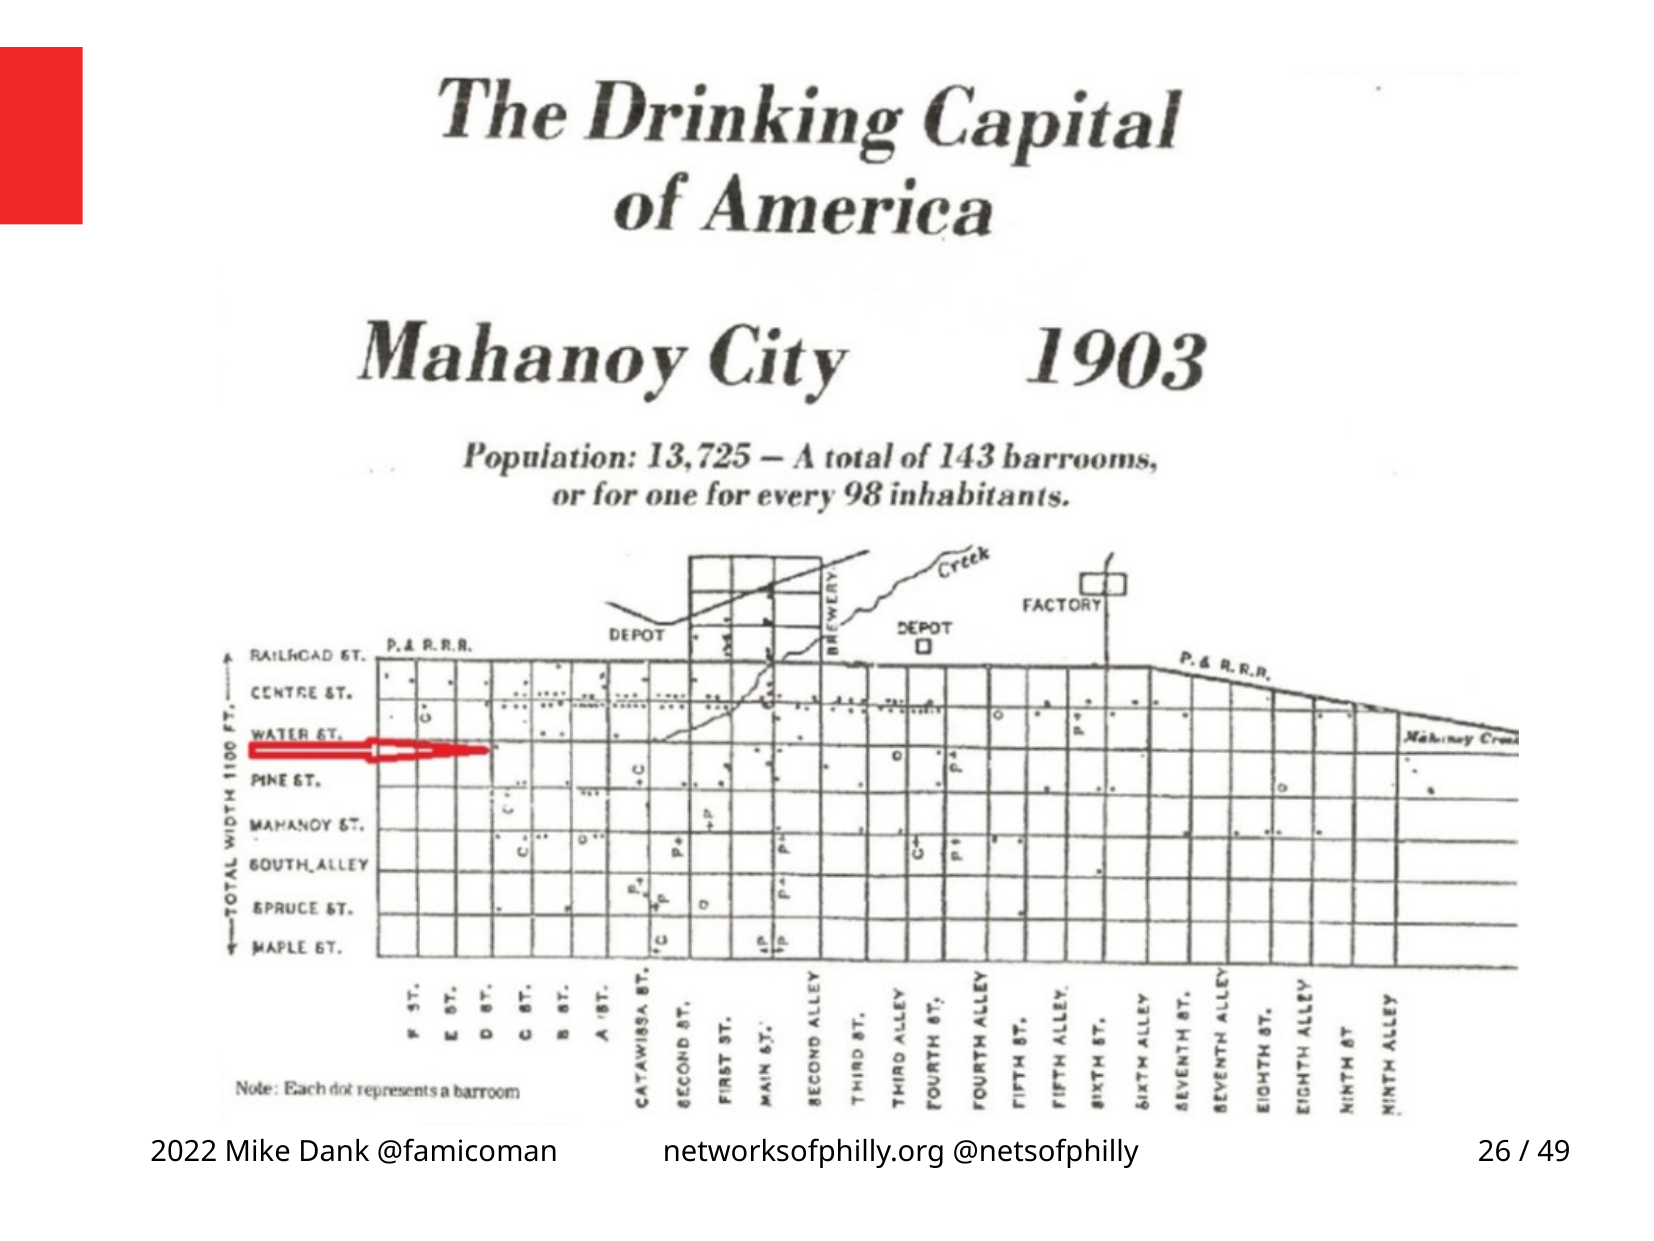

2022 Mike Dank @famicoman networksofphilly.org @netsofphilly
26